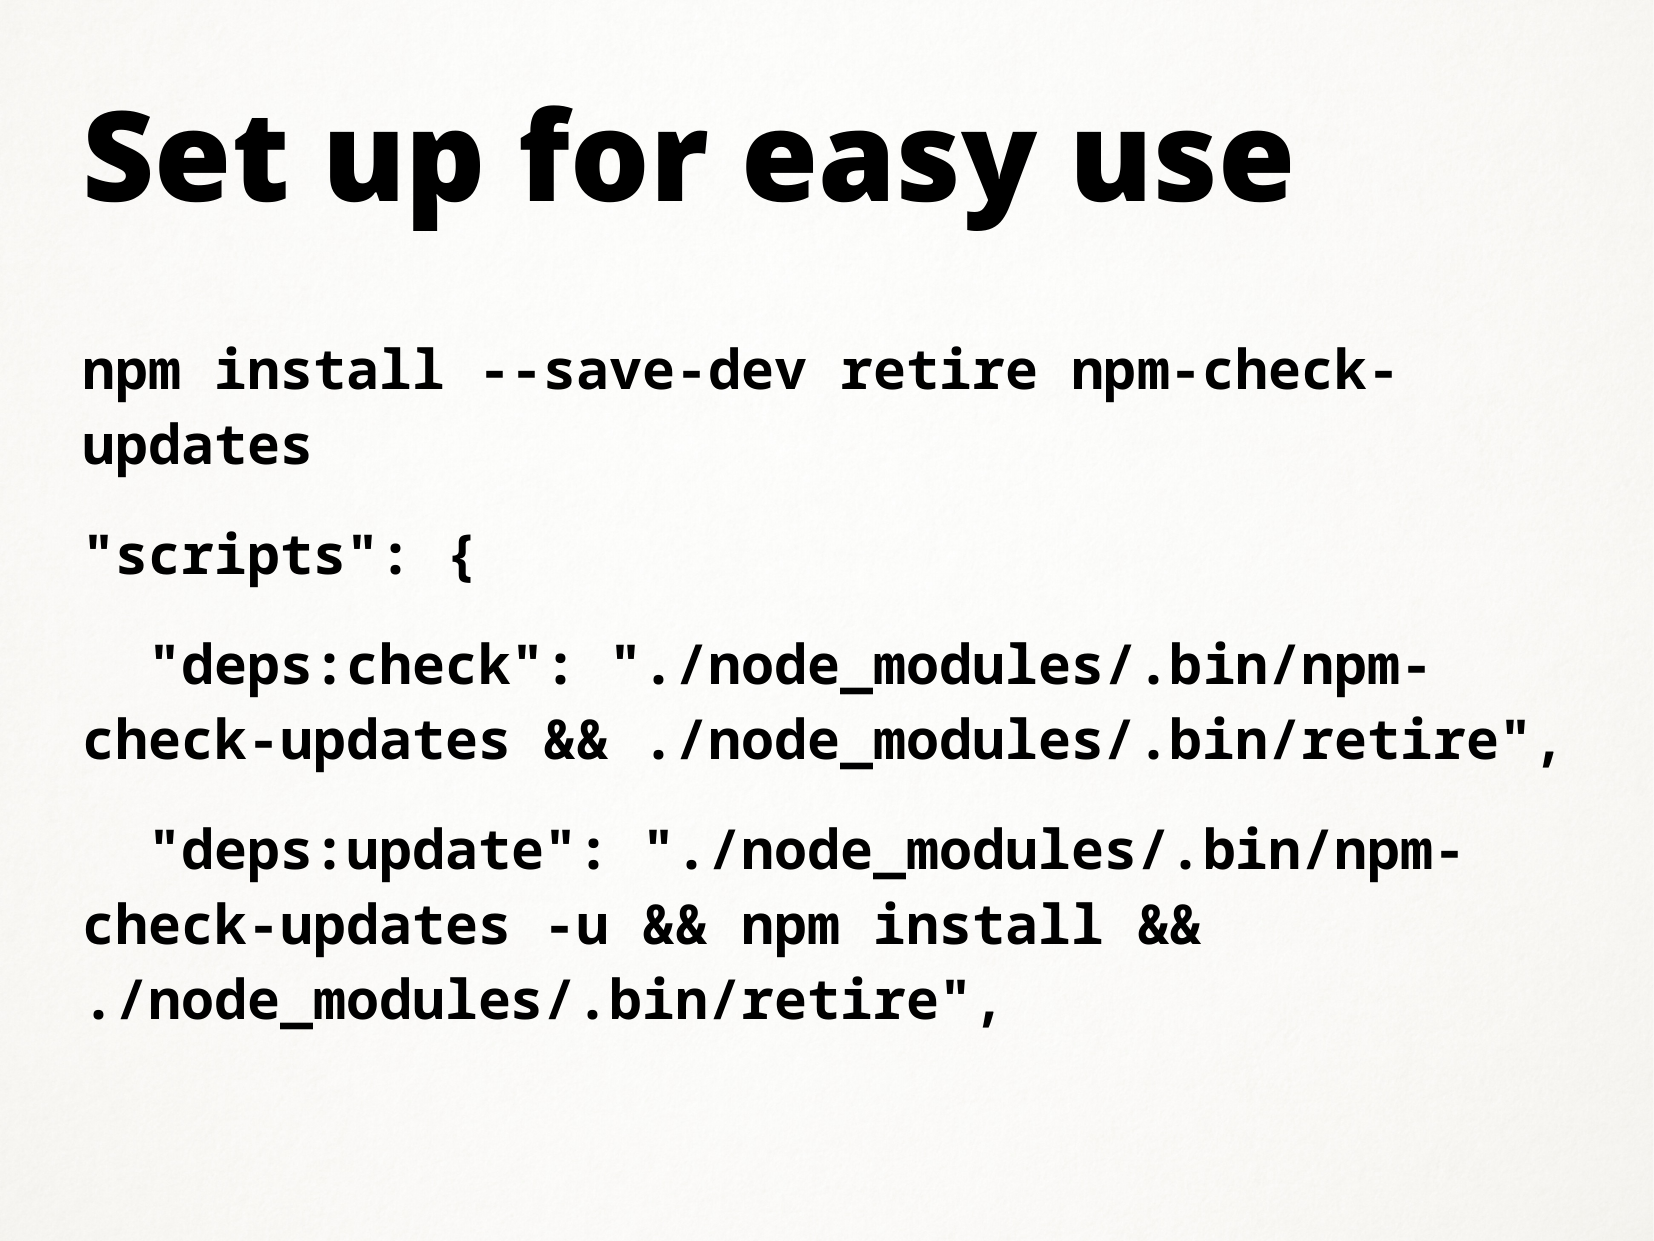

# Set up for easy use
npm install --save-dev retire npm-check-updates
"scripts": {
 "deps:check": "./node_modules/.bin/npm-check-updates && ./node_modules/.bin/retire",
 "deps:update": "./node_modules/.bin/npm-check-updates -u && npm install && ./node_modules/.bin/retire",